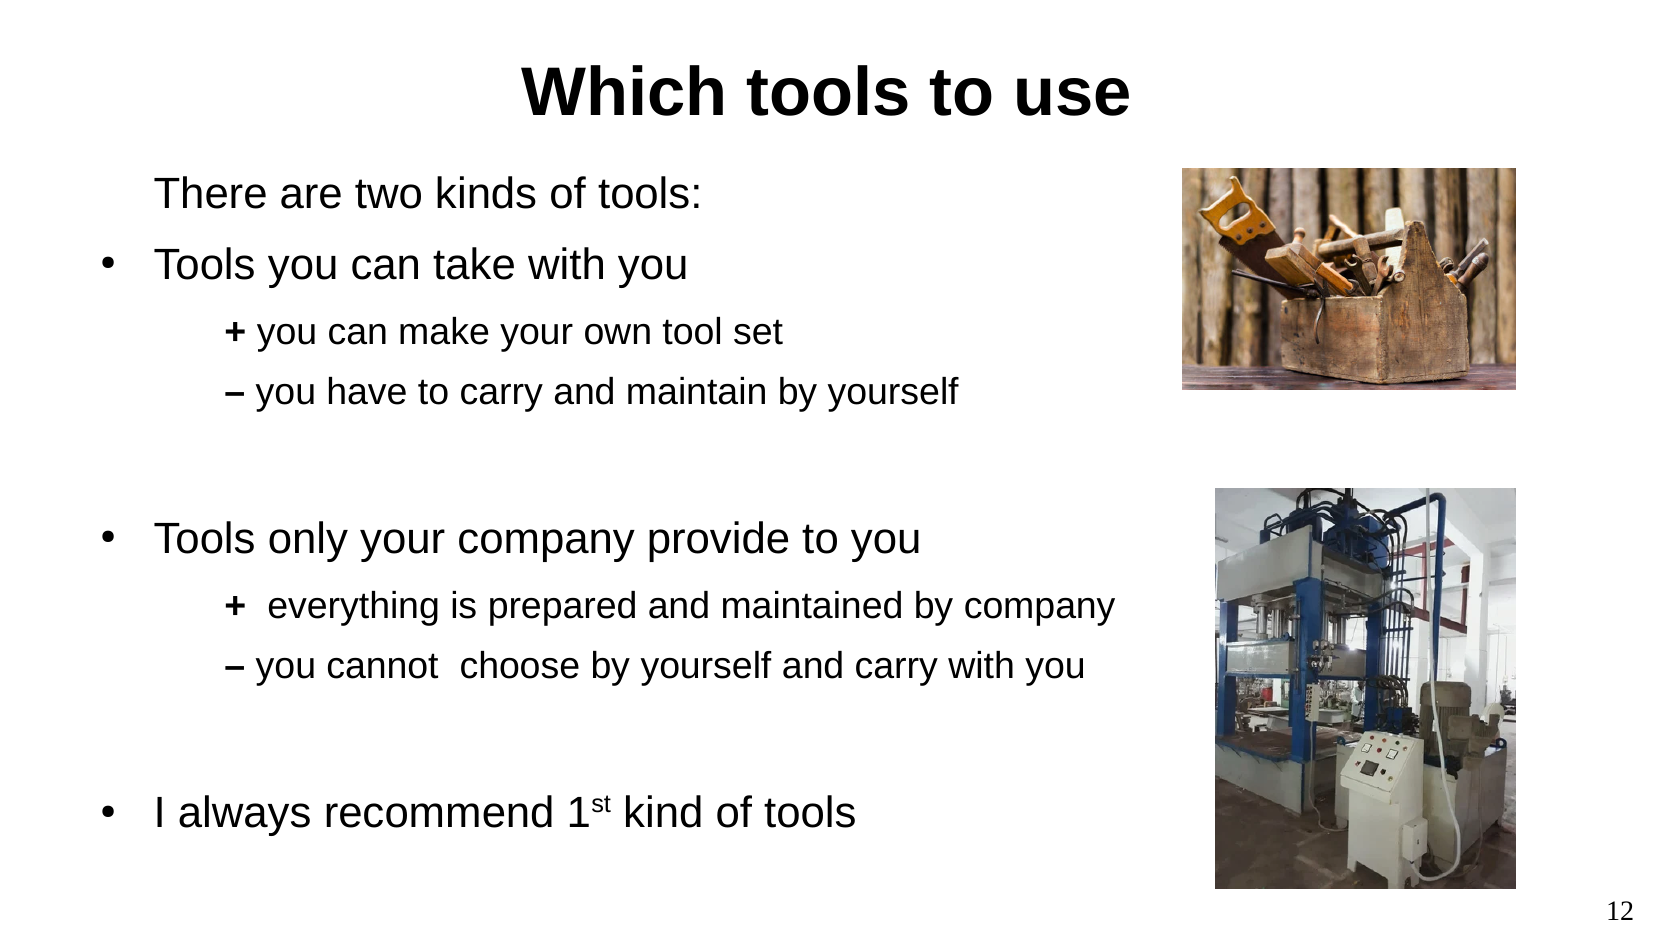

# Which tools to use
There are two kinds of tools:
Tools you can take with you
+ you can make your own tool set
– you have to carry and maintain by yourself
Tools only your company provide to you
+ everything is prepared and maintained by company
– you cannot choose by yourself and carry with you
I always recommend 1st kind of tools